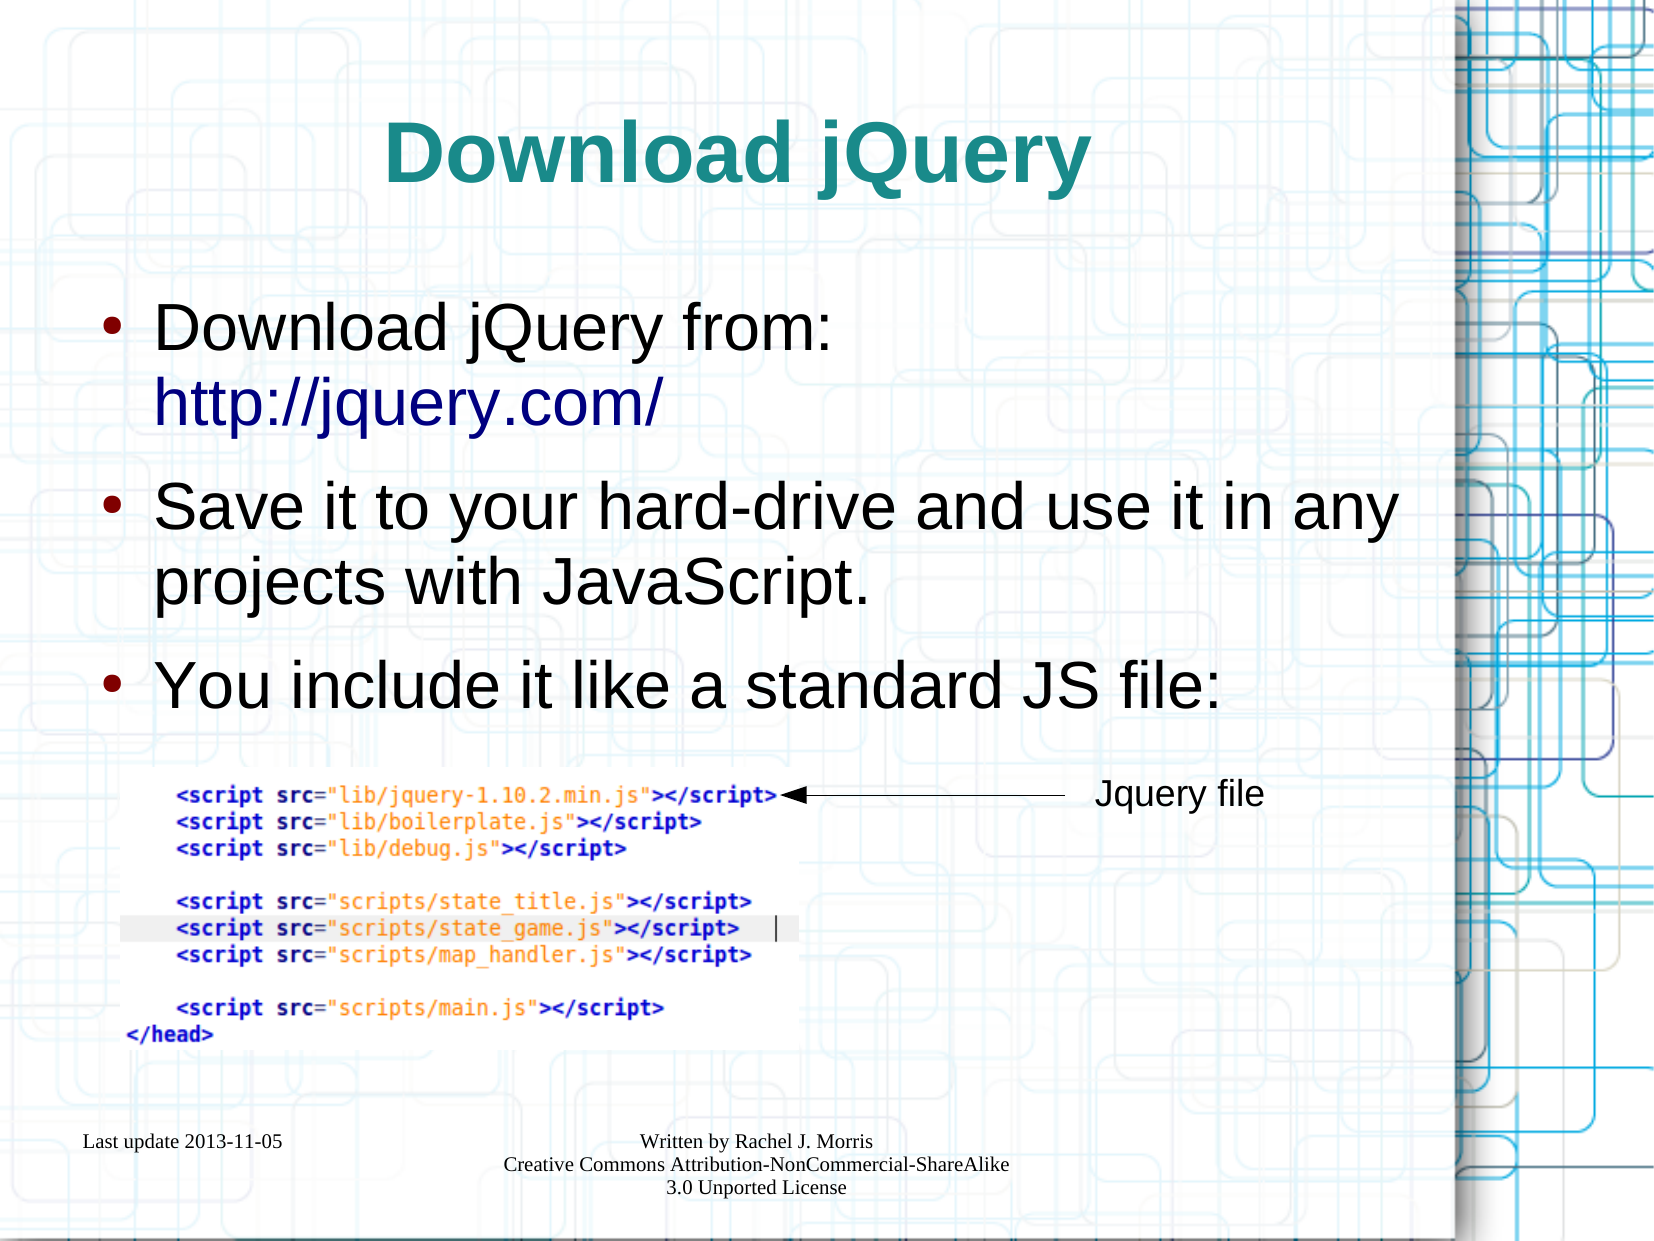

# Download jQuery
Download jQuery from:
http://jquery.com/
Save it to your hard-drive and use it in any projects with JavaScript.
You include it like a standard JS file:
Jquery file